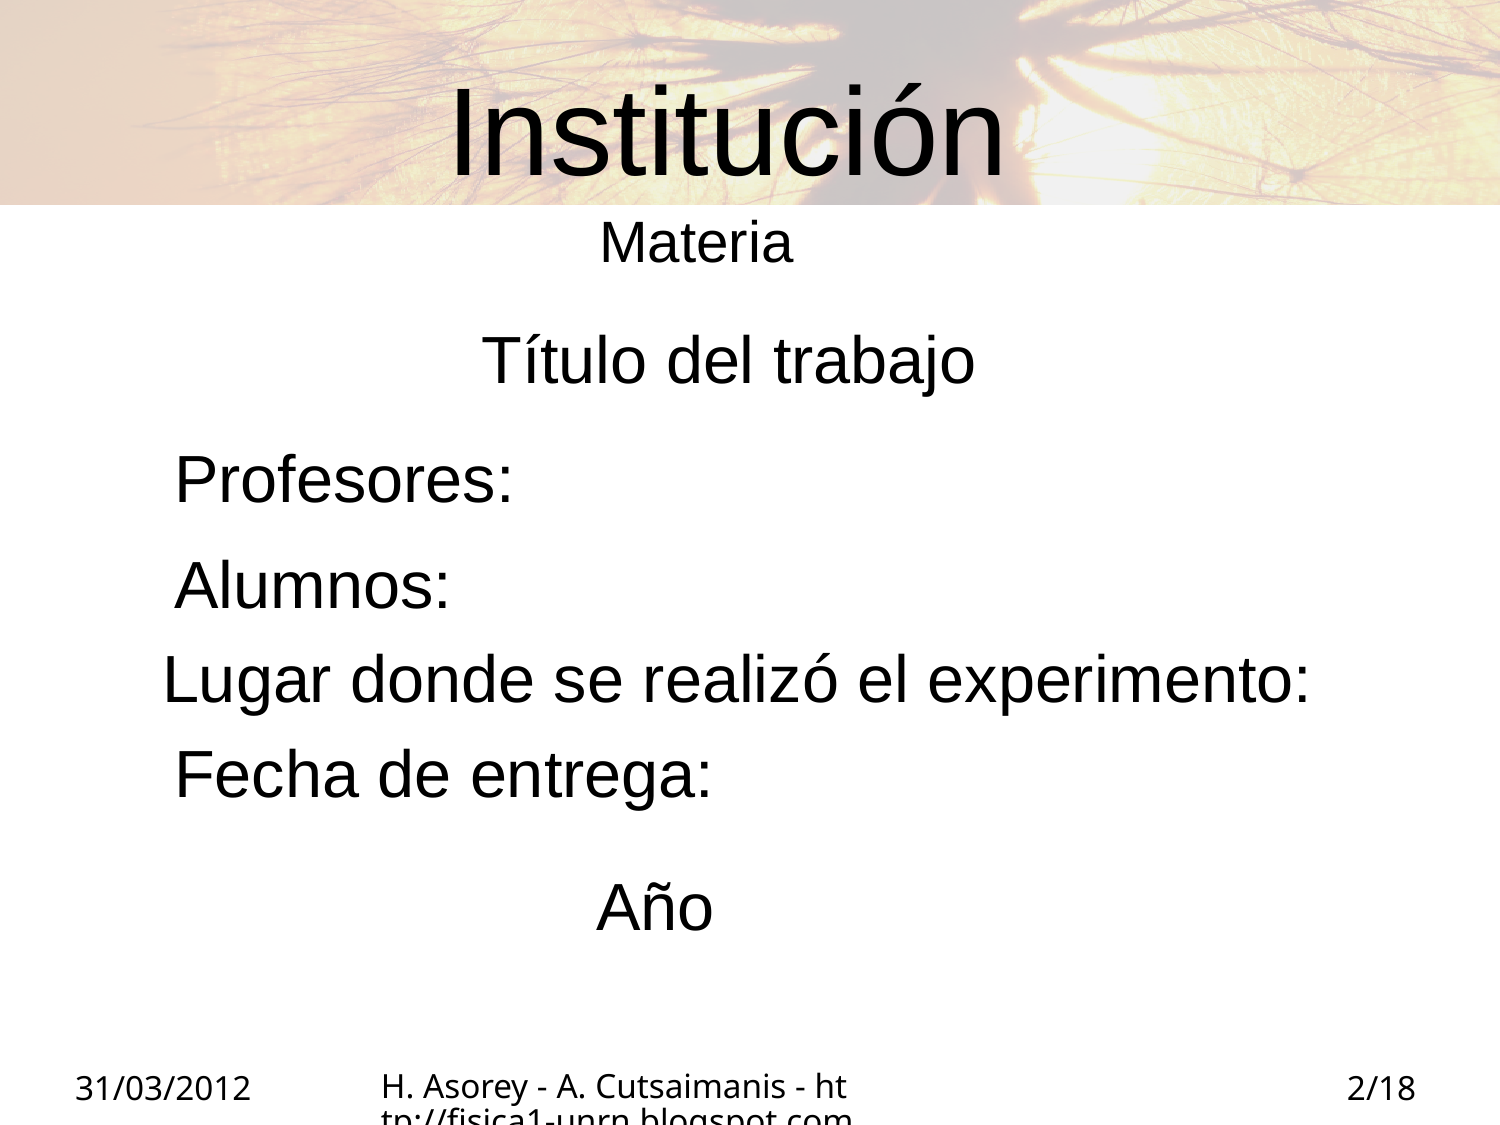

Institución
Materia
Título del trabajo
Profesores:
Alumnos:
Lugar donde se realizó el experimento:
Fecha de entrega:
Año
H. Asorey - A. Cutsaimanis - http://fisica1-unrn.blogspot.com
31/03/2012
2